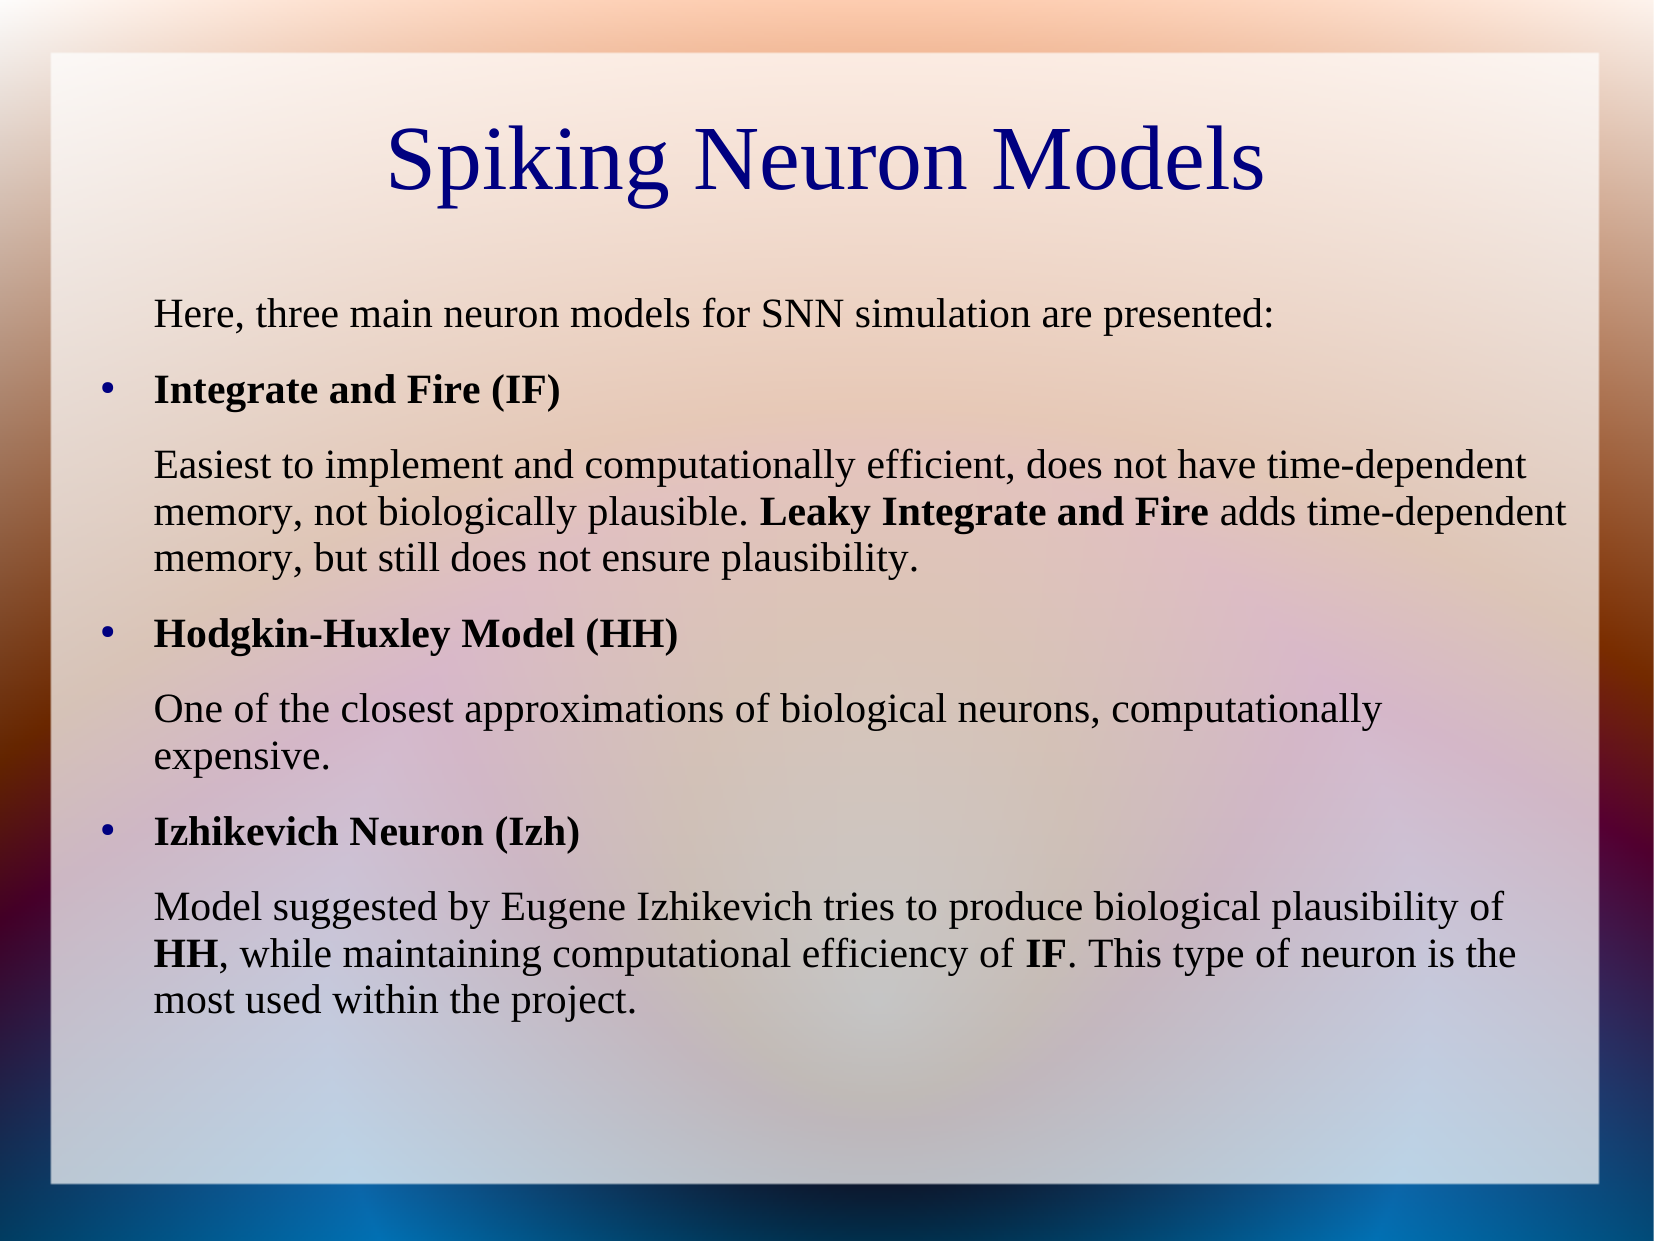

# Spiking Neuron Models
Here, three main neuron models for SNN simulation are presented:
Integrate and Fire (IF)
Easiest to implement and computationally efficient, does not have time-dependent memory, not biologically plausible. Leaky Integrate and Fire adds time-dependent memory, but still does not ensure plausibility.
Hodgkin-Huxley Model (HH)
One of the closest approximations of biological neurons, computationally expensive.
Izhikevich Neuron (Izh)
Model suggested by Eugene Izhikevich tries to produce biological plausibility of HH, while maintaining computational efficiency of IF. This type of neuron is the most used within the project.